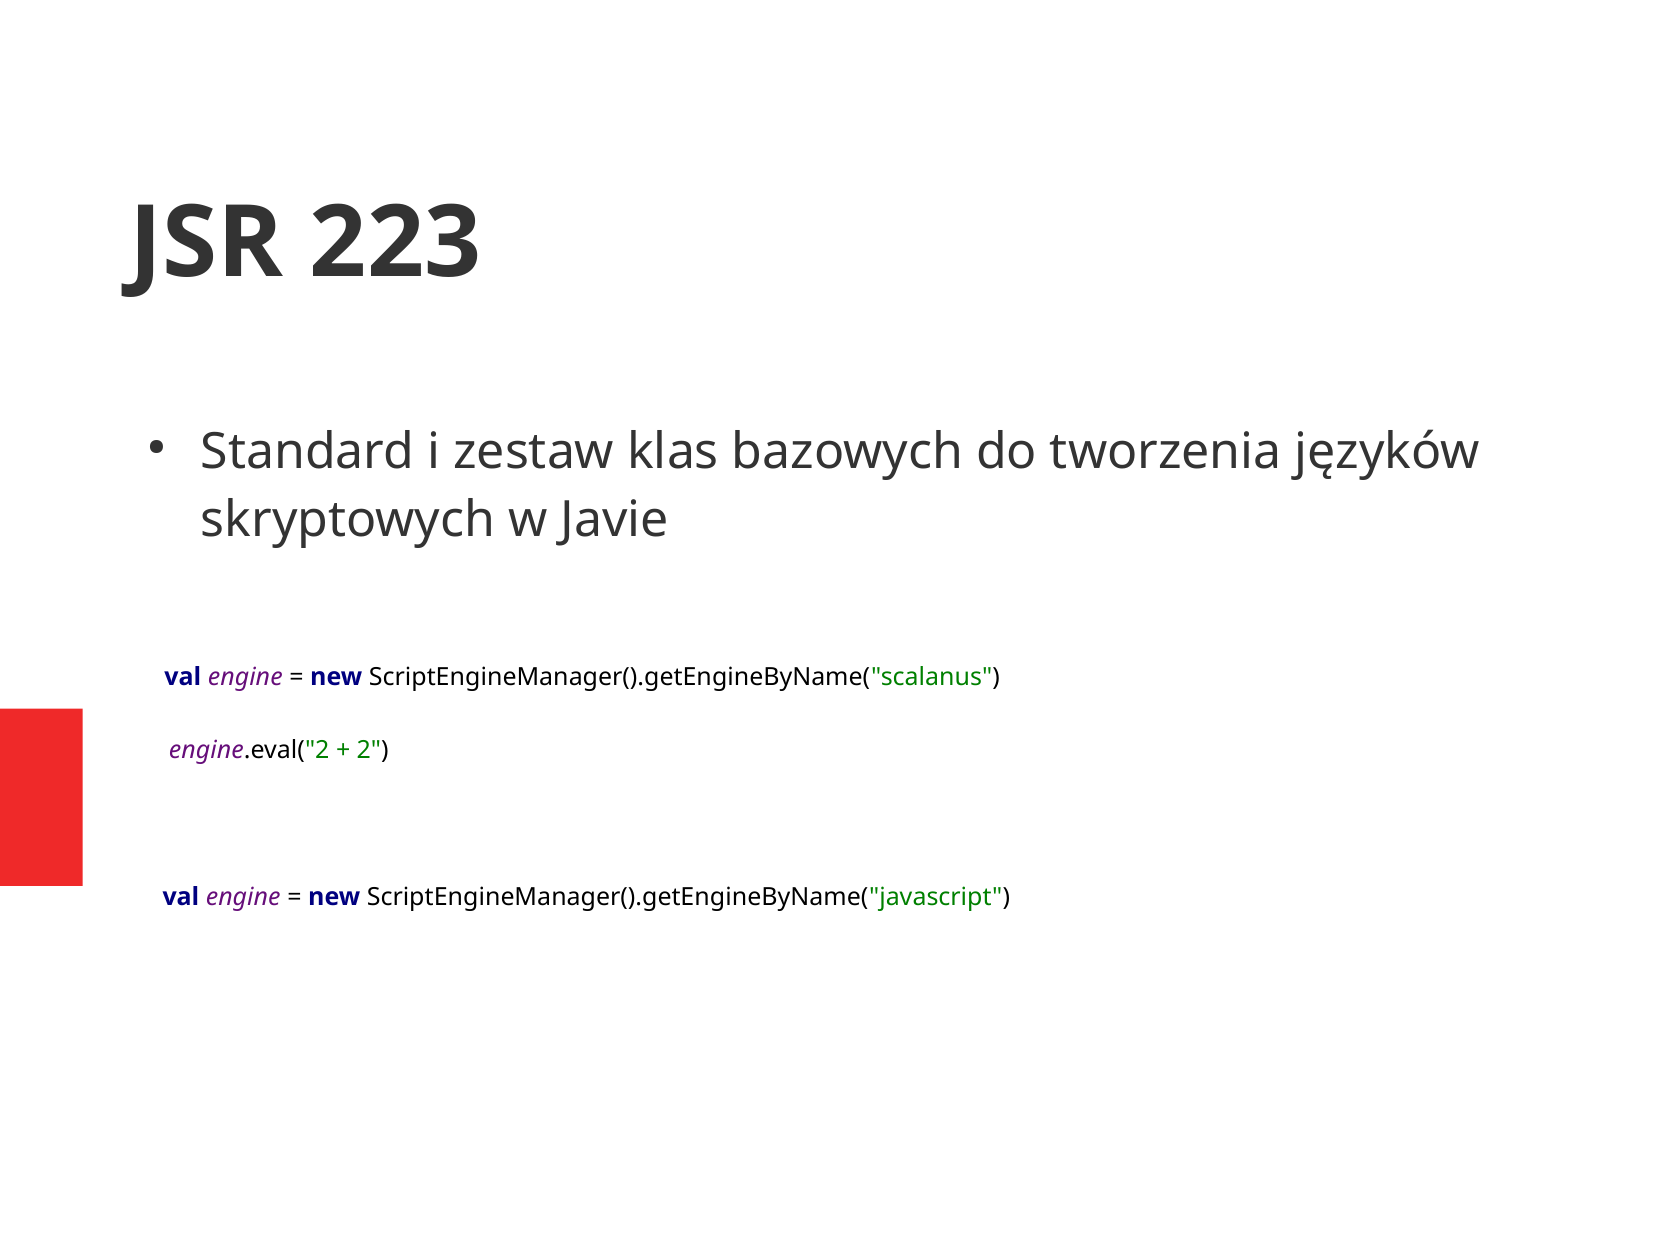

# JSR 223
Standard i zestaw klas bazowych do tworzenia języków skryptowych w Javie
 val engine = new ScriptEngineManager().getEngineByName("scalanus")
 engine.eval("2 + 2")
 val engine = new ScriptEngineManager().getEngineByName("javascript")